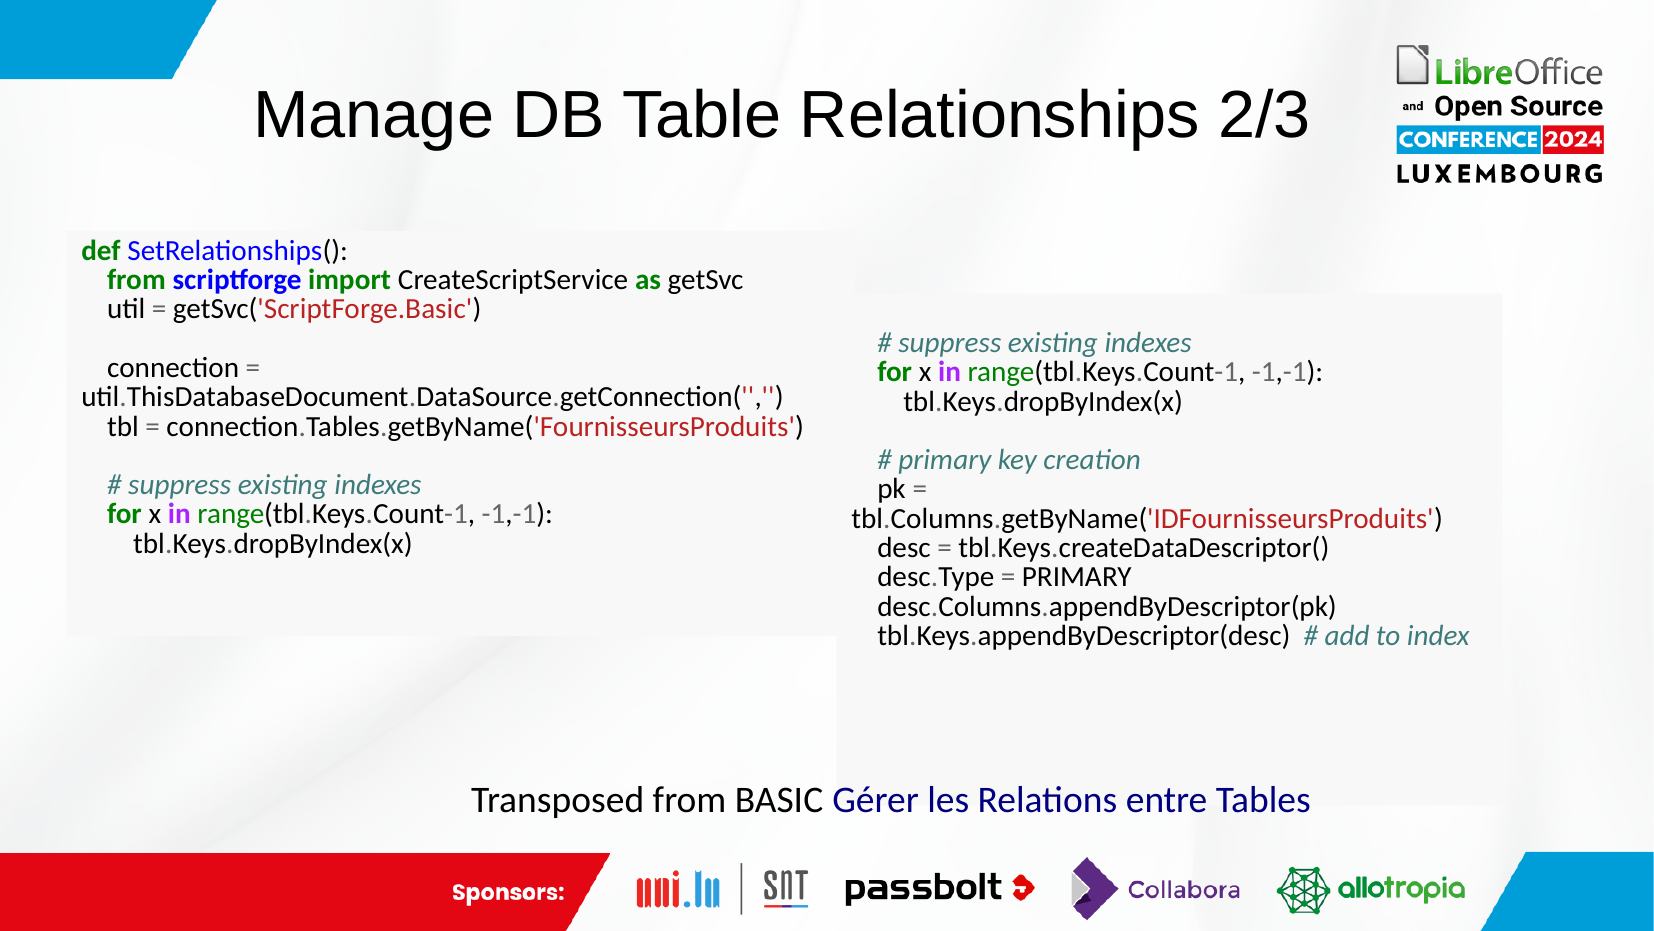

# Manage DB Table Relationships 2/3
def SetRelationships():
 from scriptforge import CreateScriptService as getSvc
 util = getSvc('ScriptForge.Basic')
 connection = util.ThisDatabaseDocument.DataSource.getConnection('','')
 tbl = connection.Tables.getByName('FournisseursProduits')
 # suppress existing indexes
 for x in range(tbl.Keys.Count-1, -1,-1):
 tbl.Keys.dropByIndex(x)
 # suppress existing indexes
 for x in range(tbl.Keys.Count-1, -1,-1):
 tbl.Keys.dropByIndex(x)
 # primary key creation
 pk = tbl.Columns.getByName('IDFournisseursProduits')
 desc = tbl.Keys.createDataDescriptor()
 desc.Type = PRIMARY
 desc.Columns.appendByDescriptor(pk)
 tbl.Keys.appendByDescriptor(desc) # add to index
Transposed from BASIC Gérer les Relations entre Tables